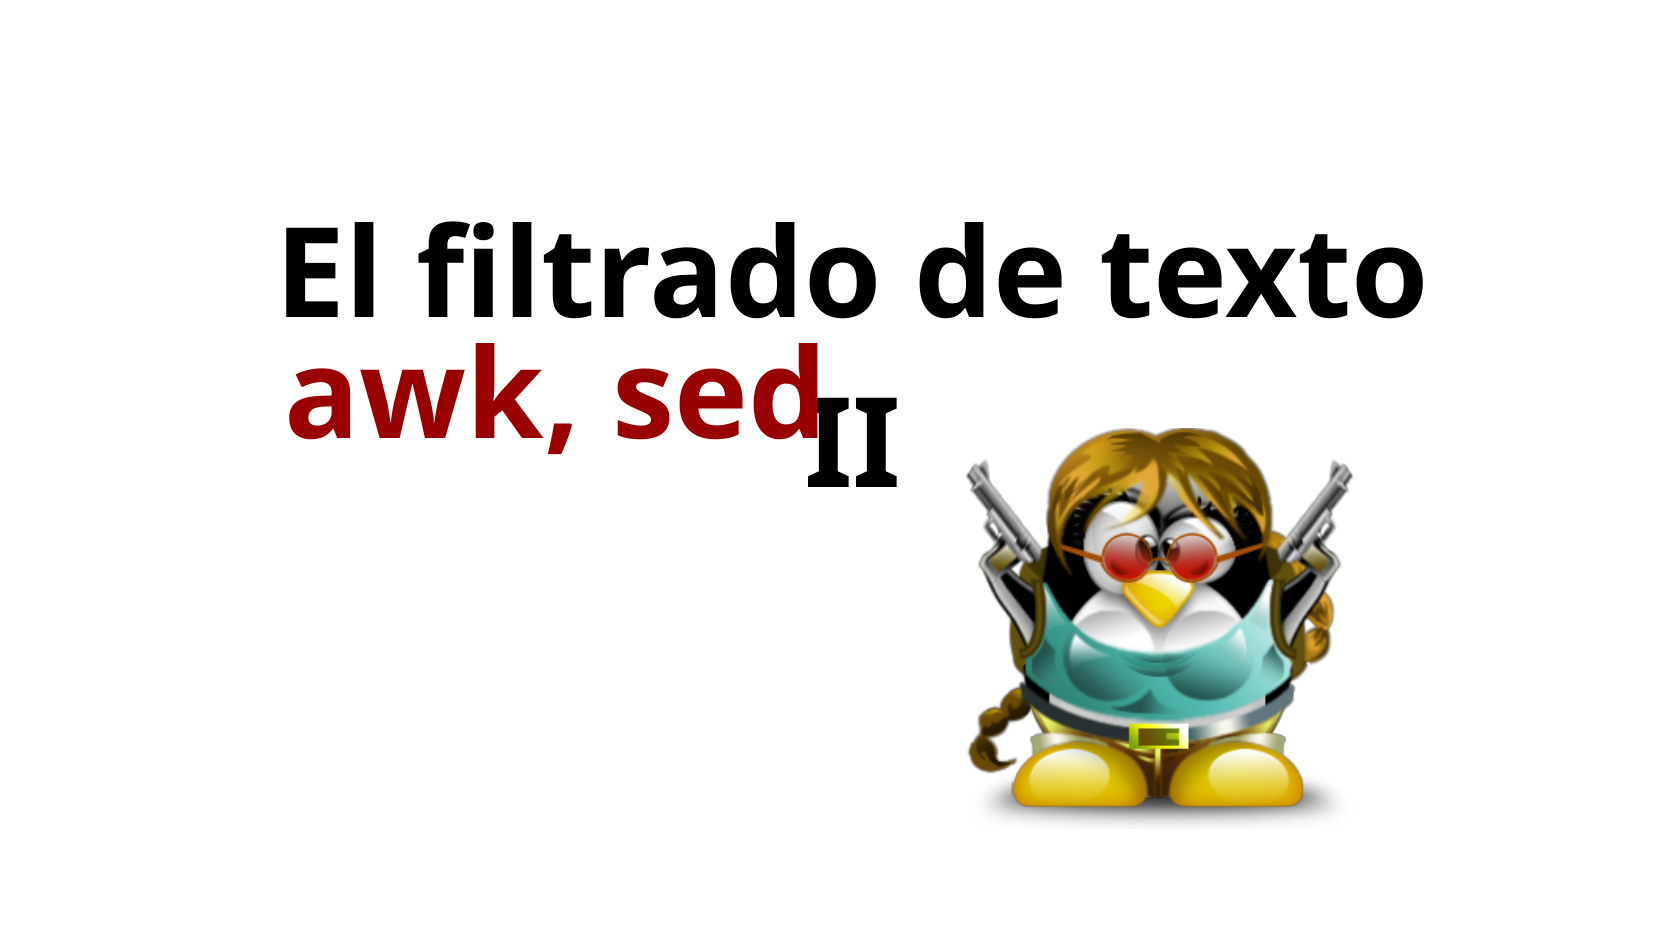

El filtrado de texto II
awk, sed